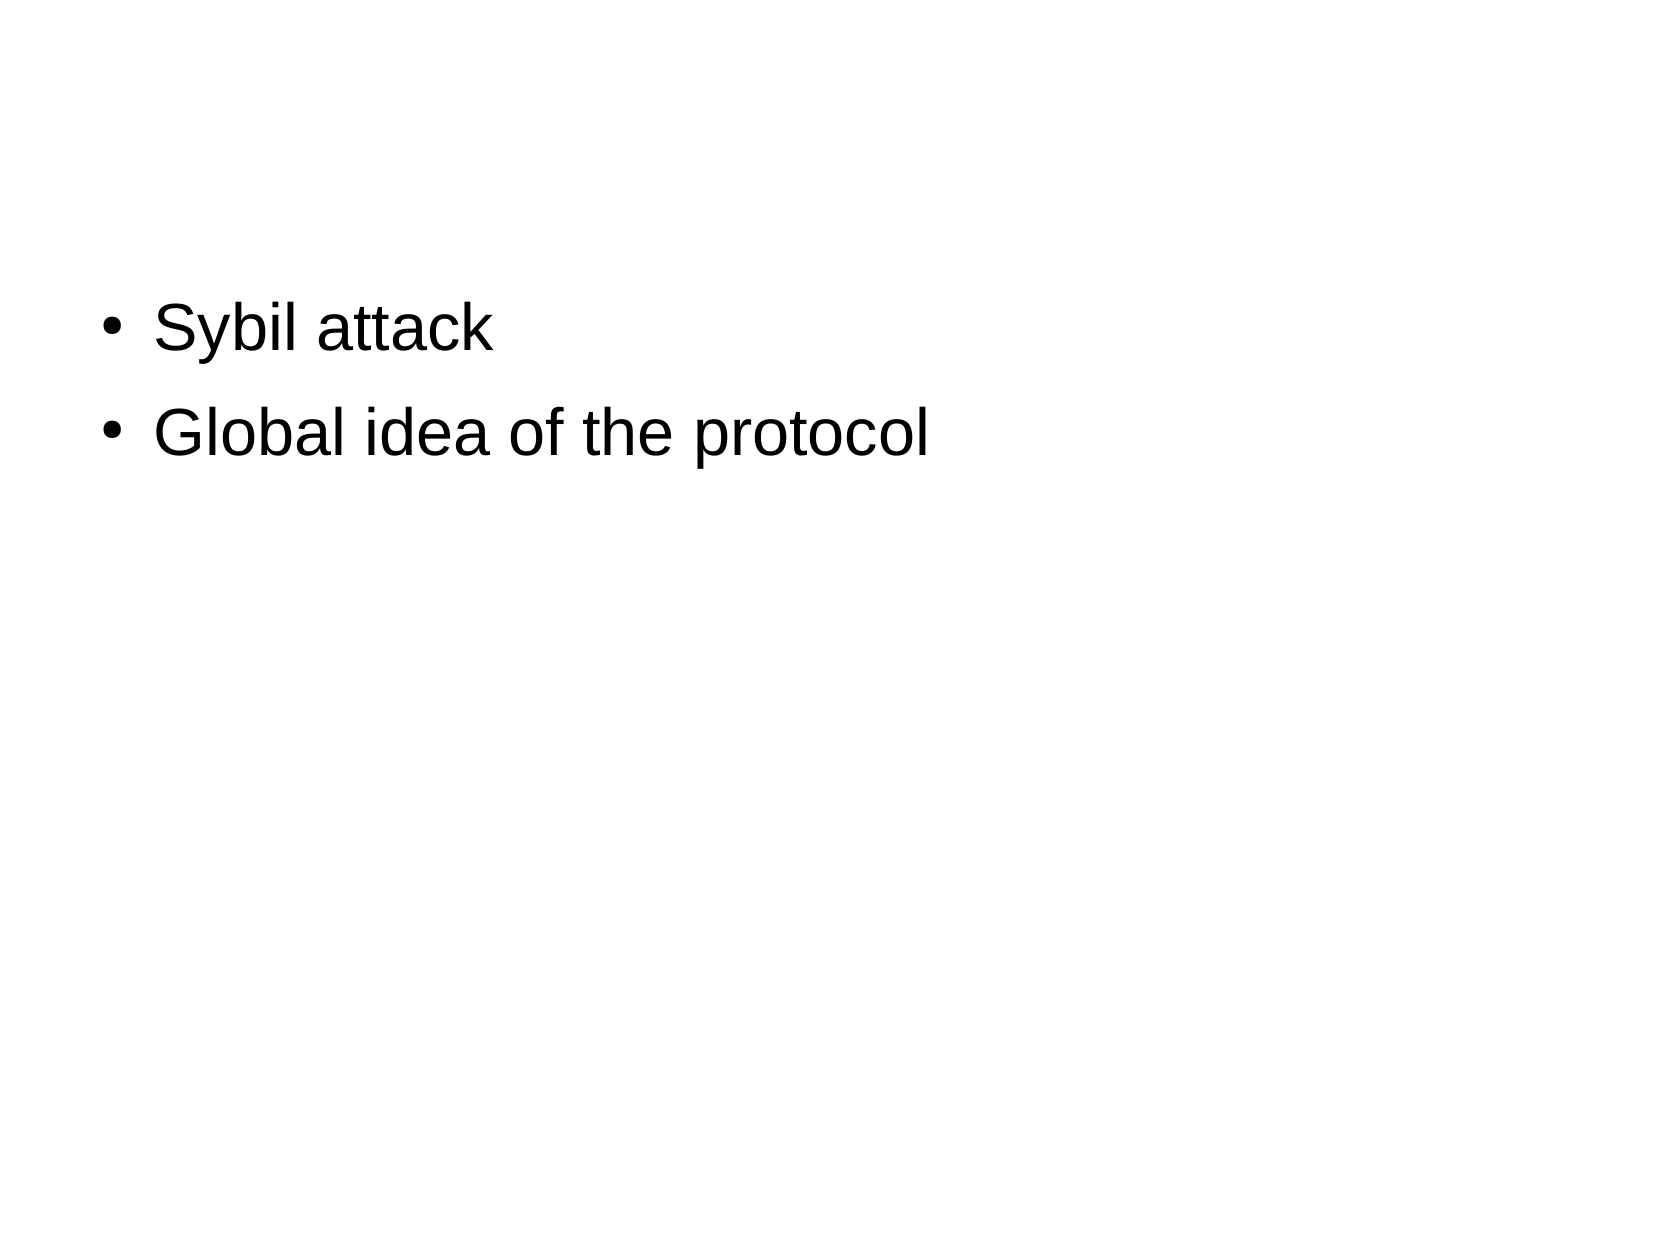

#
Sybil attack
Global idea of the protocol